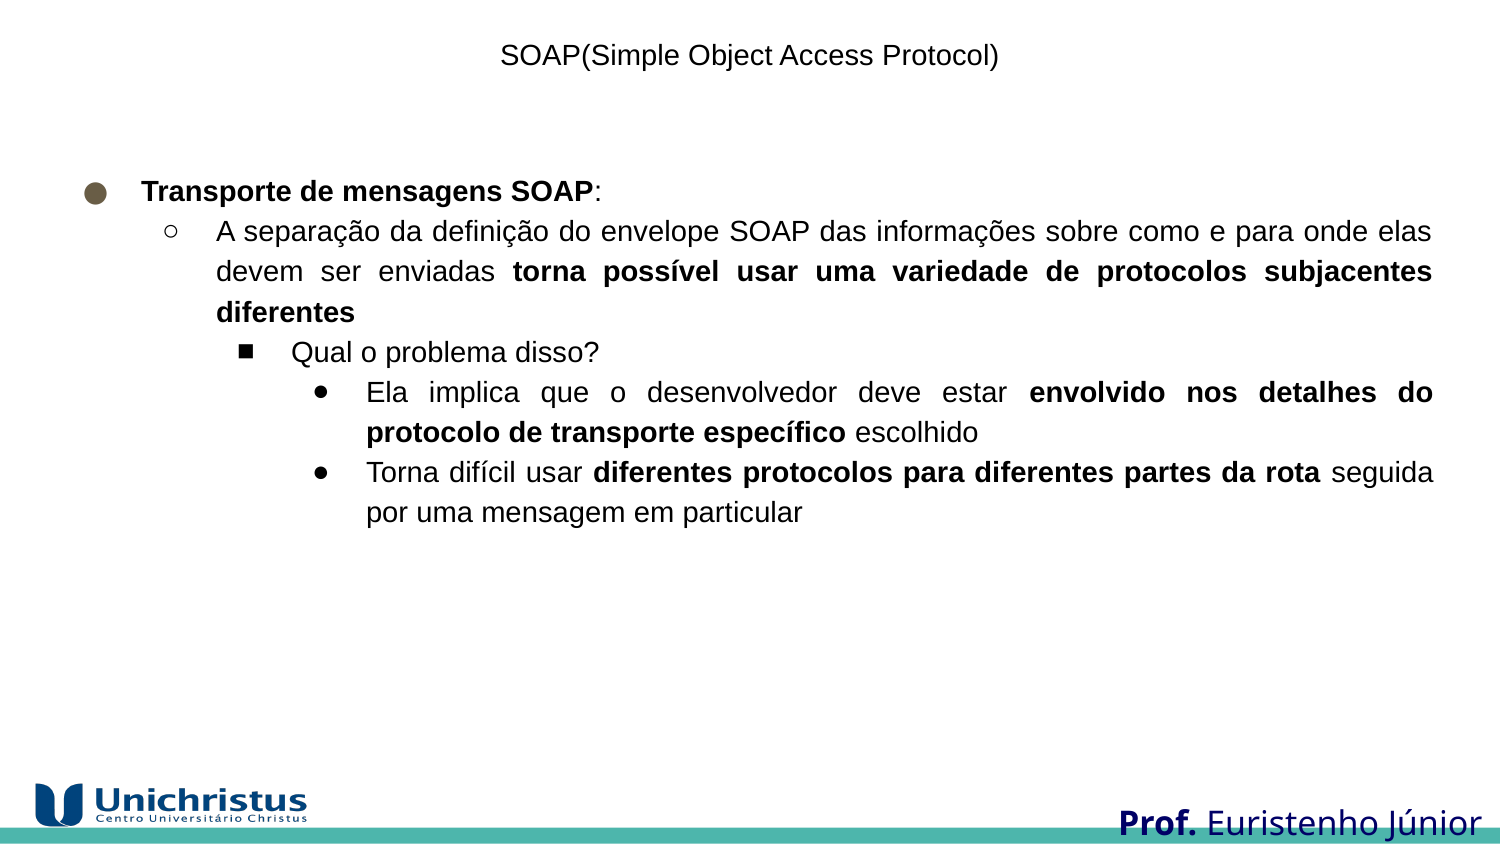

# SOAP(Simple Object Access Protocol)
Transporte de mensagens SOAP:
A separação da definição do envelope SOAP das informações sobre como e para onde elas devem ser enviadas torna possível usar uma variedade de protocolos subjacentes diferentes
Qual o problema disso?
Ela implica que o desenvolvedor deve estar envolvido nos detalhes do protocolo de transporte específico escolhido
Torna difícil usar diferentes protocolos para diferentes partes da rota seguida por uma mensagem em particular
Prof. Euristenho Júnior